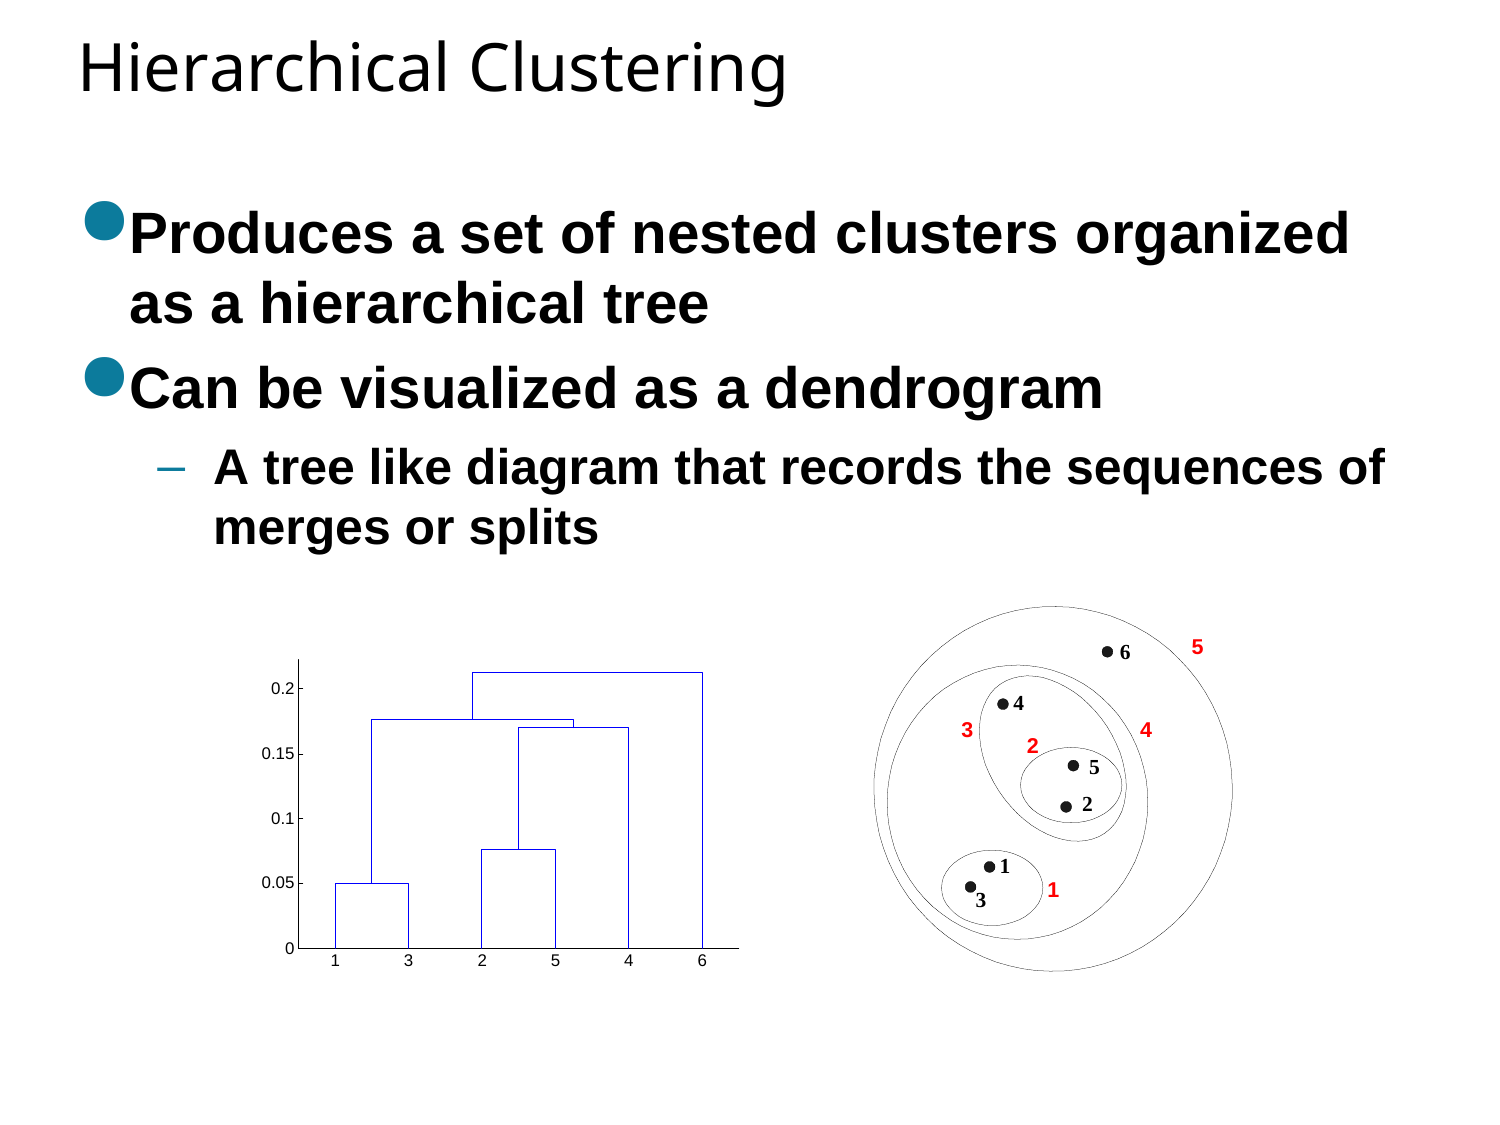

Hierarchical Clustering
Produces a set of nested clusters organized as a hierarchical tree
Can be visualized as a dendrogram
A tree like diagram that records the sequences of merges or splits